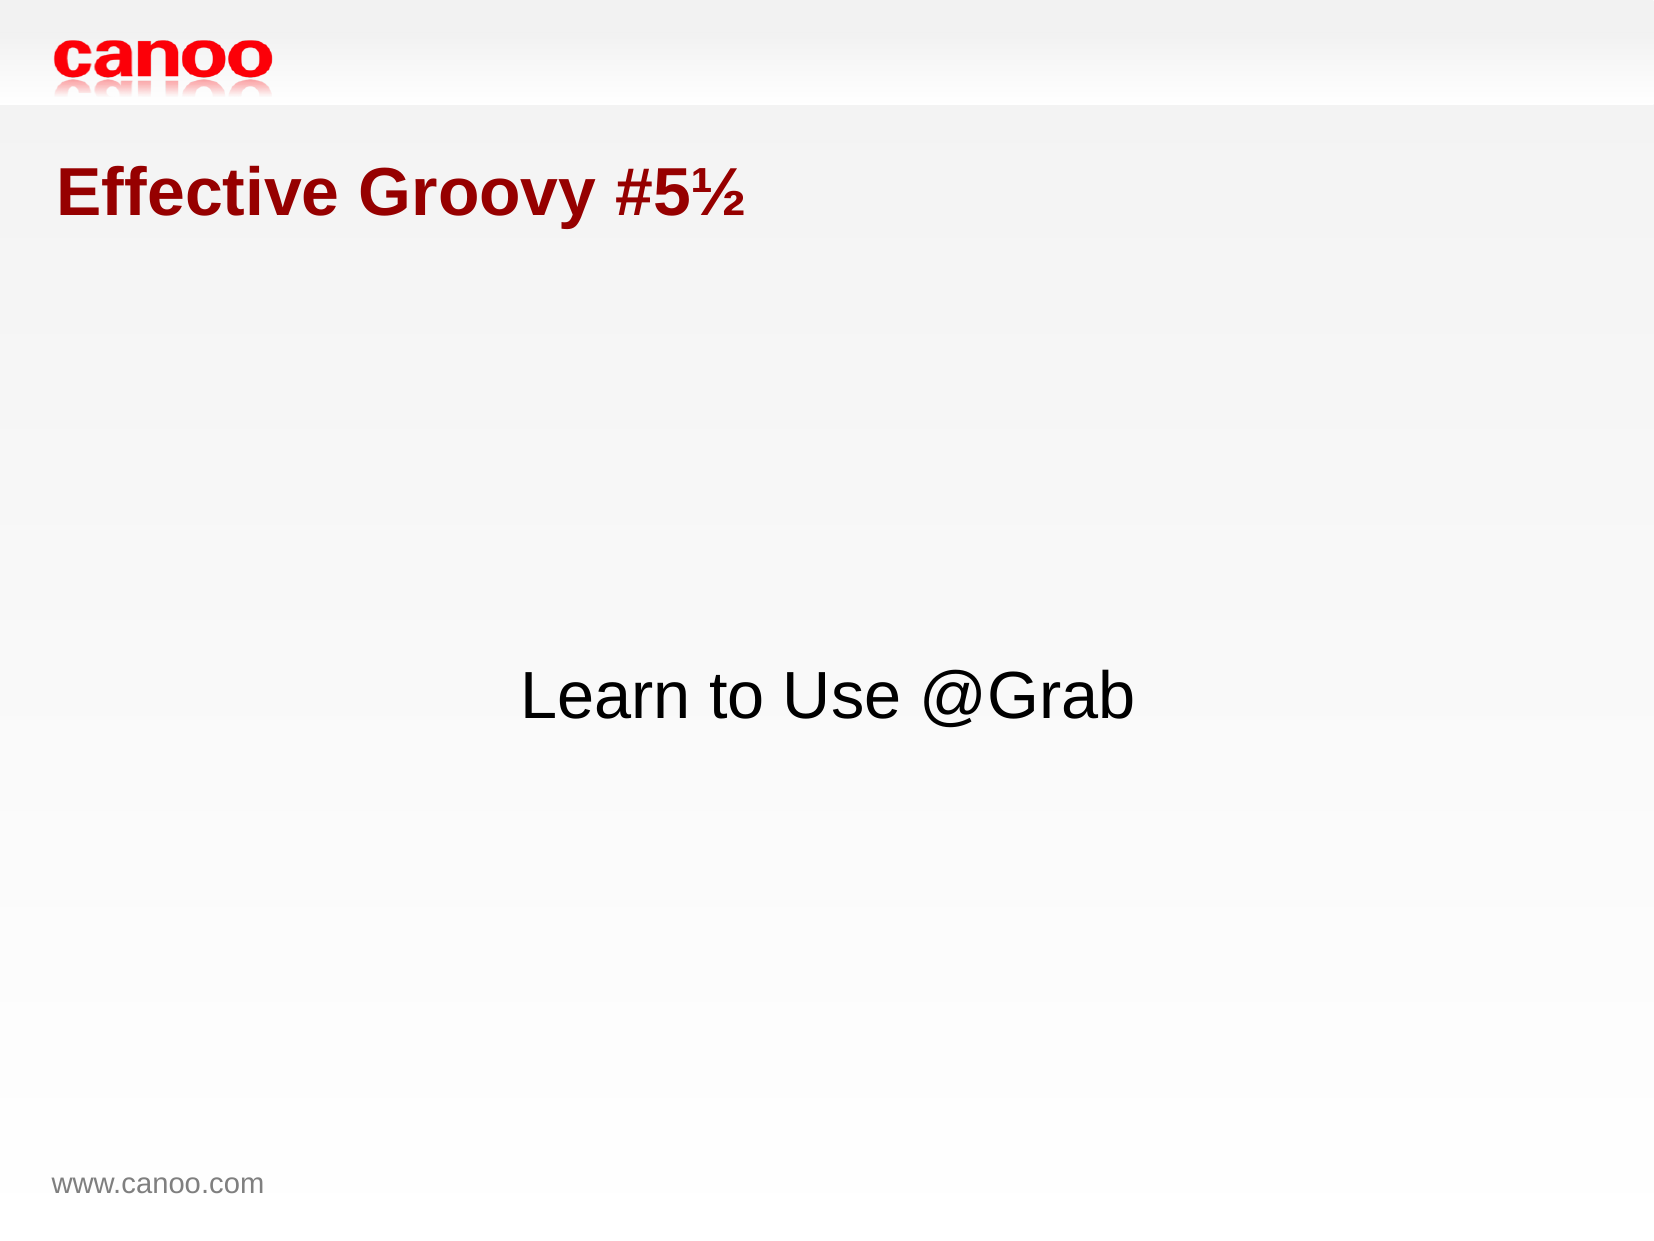

# Effective Groovy #5½
Learn to Use @Grab